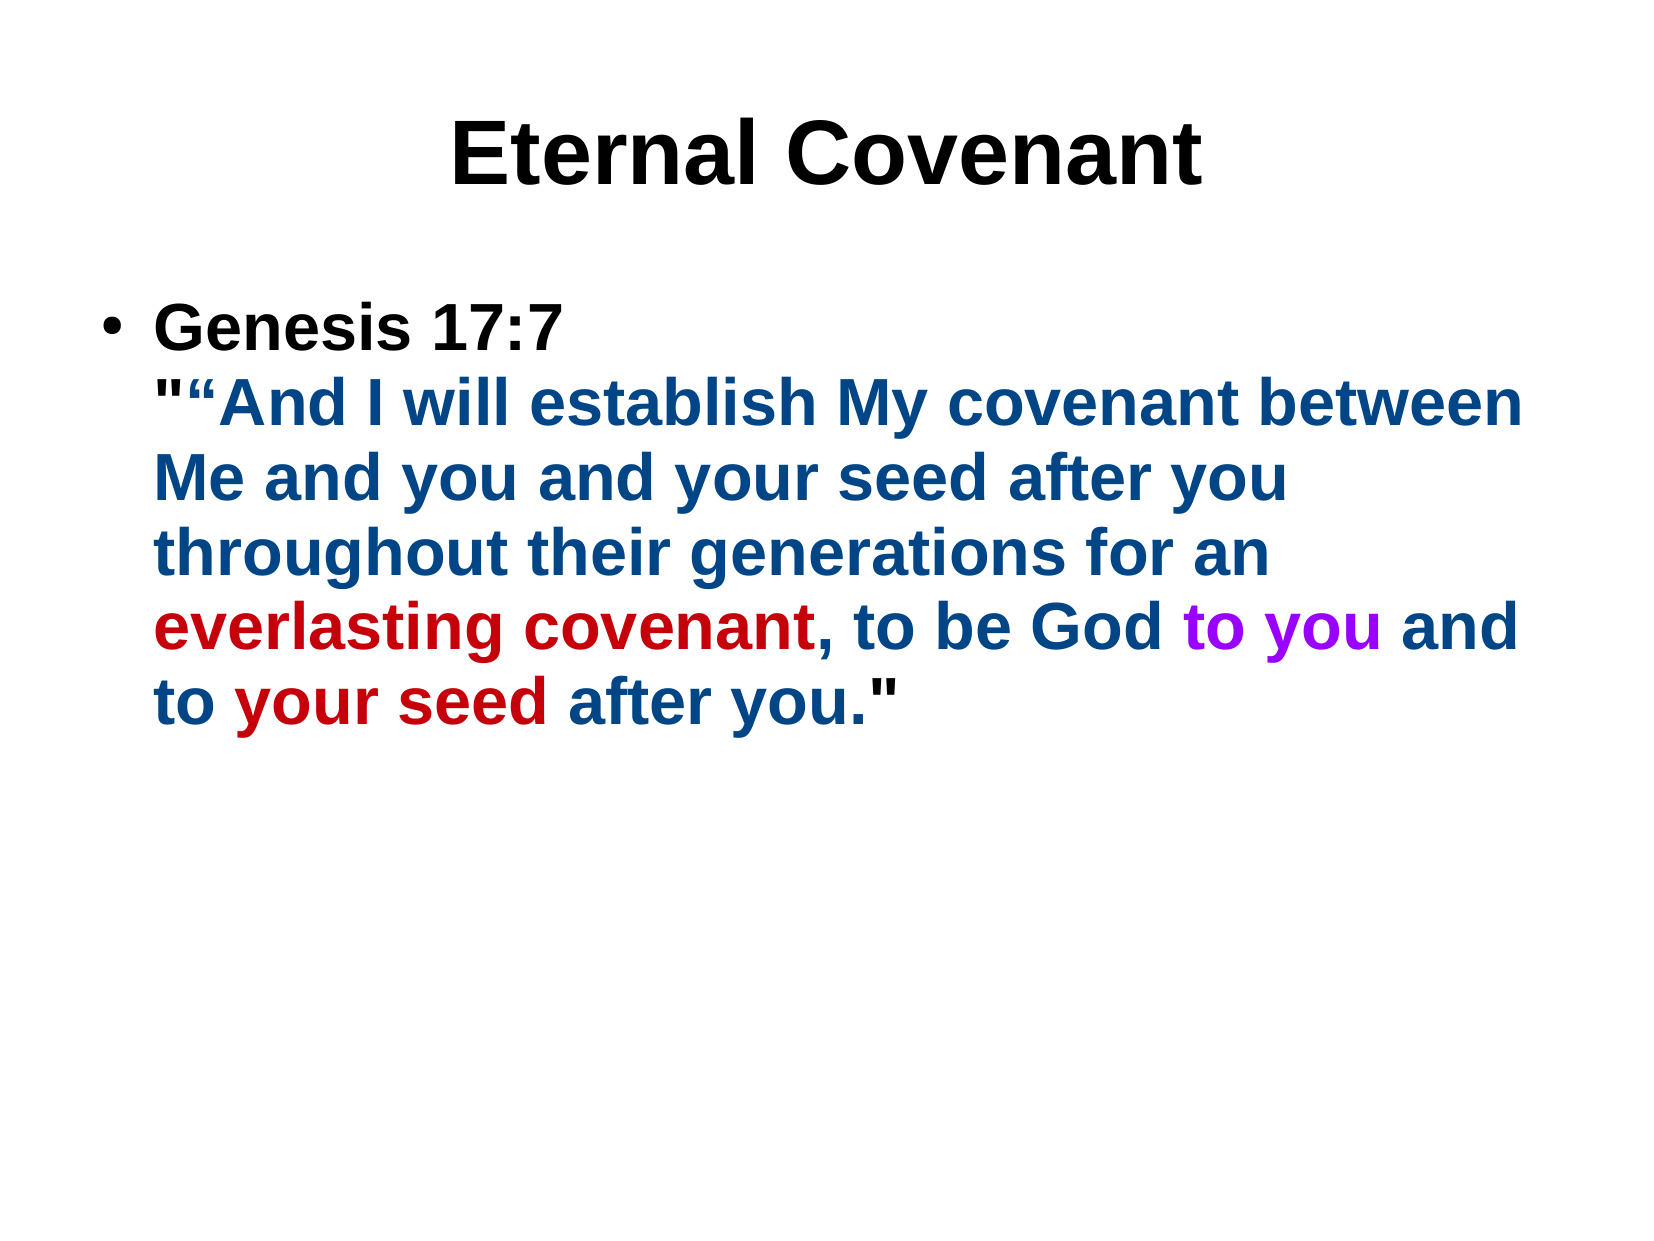

# Eternal Covenant
Genesis 17:7
"“And I will establish My covenant between Me and you and your seed after you throughout their generations for an everlasting covenant, to be God to you and to your seed after you."